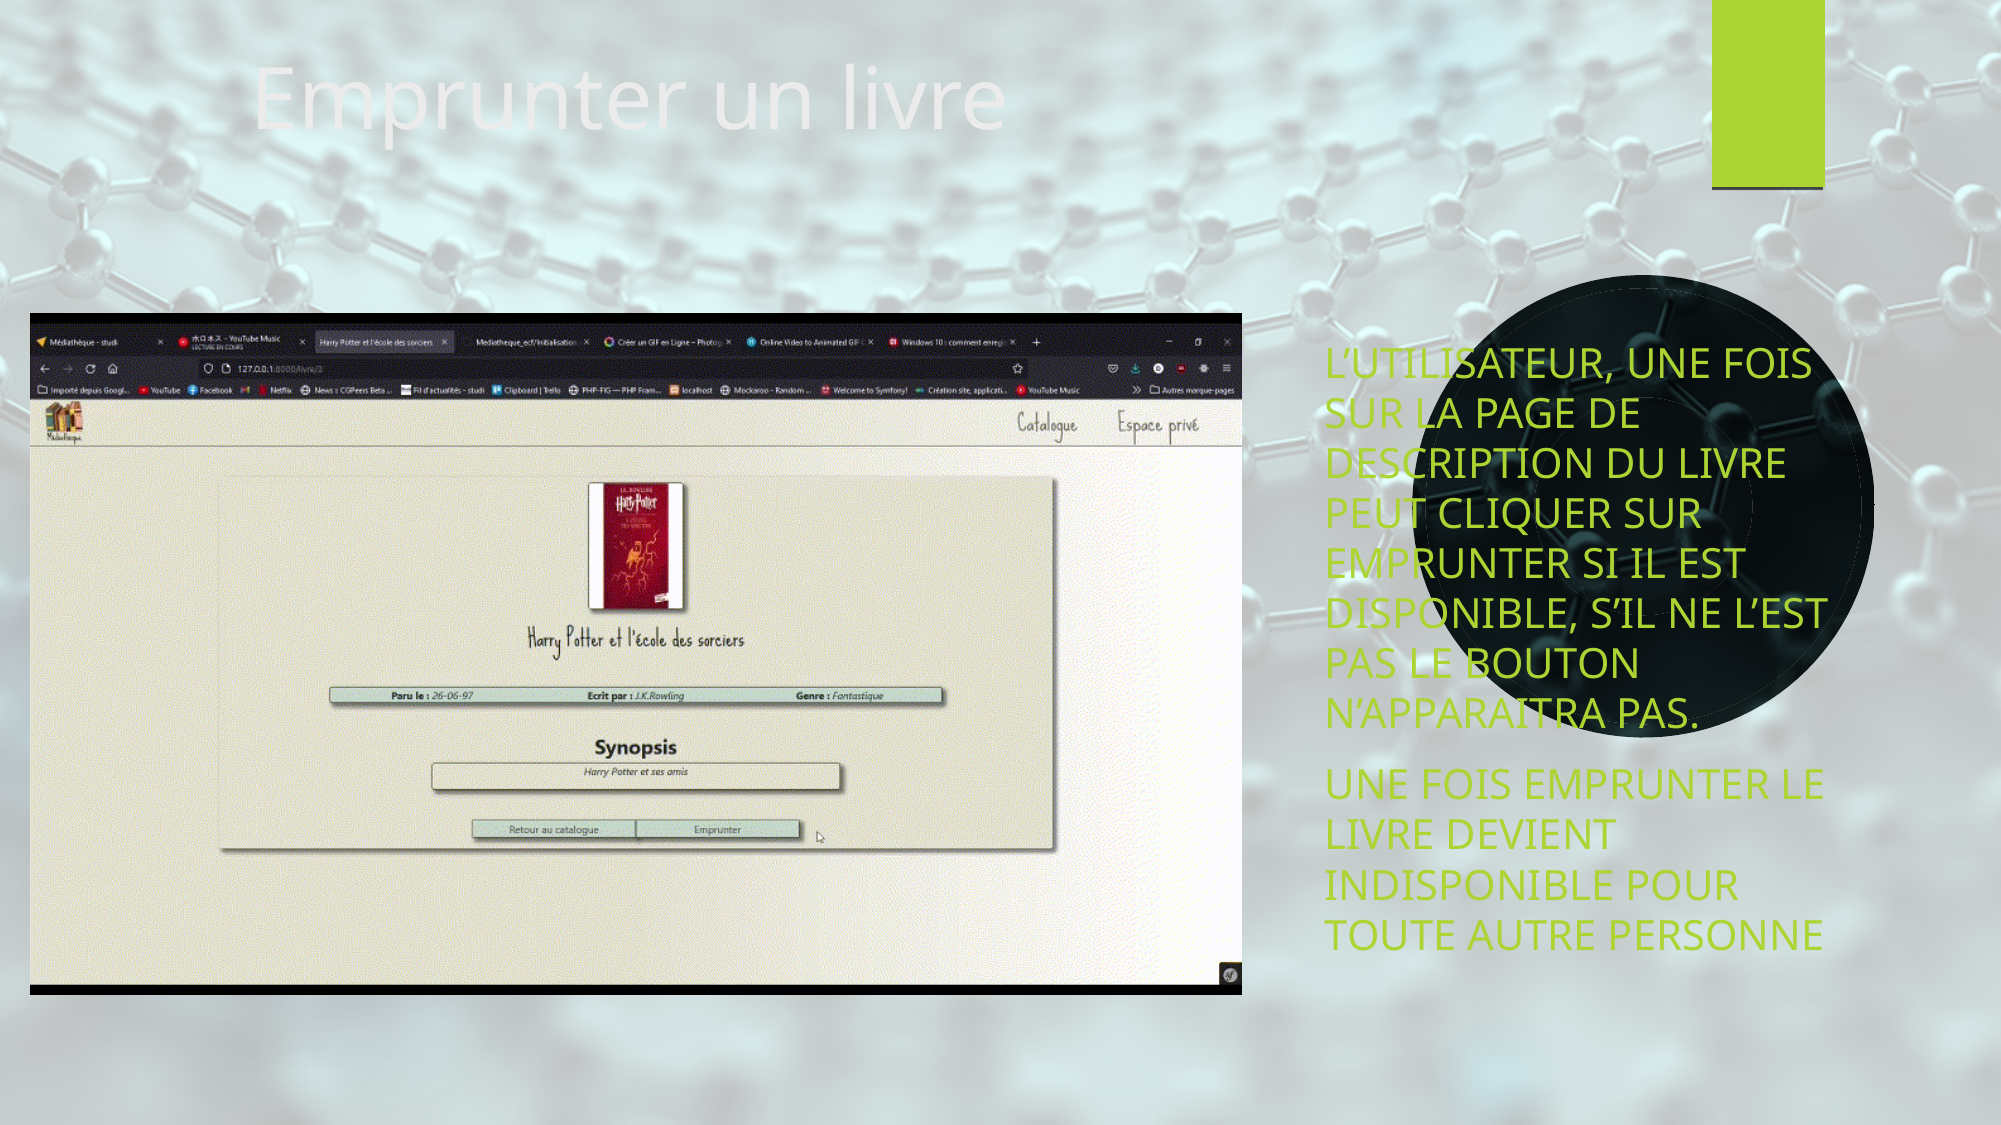

# Emprunter un livre
L’utilisateur, une fois sur la page de description du livre peut Cliquer sur emprunter si il est disponible, s’il ne l’est pas le bouton n’apparaitra pas.
Une fois emprunter le livre devient indisponible pour toute autre personne